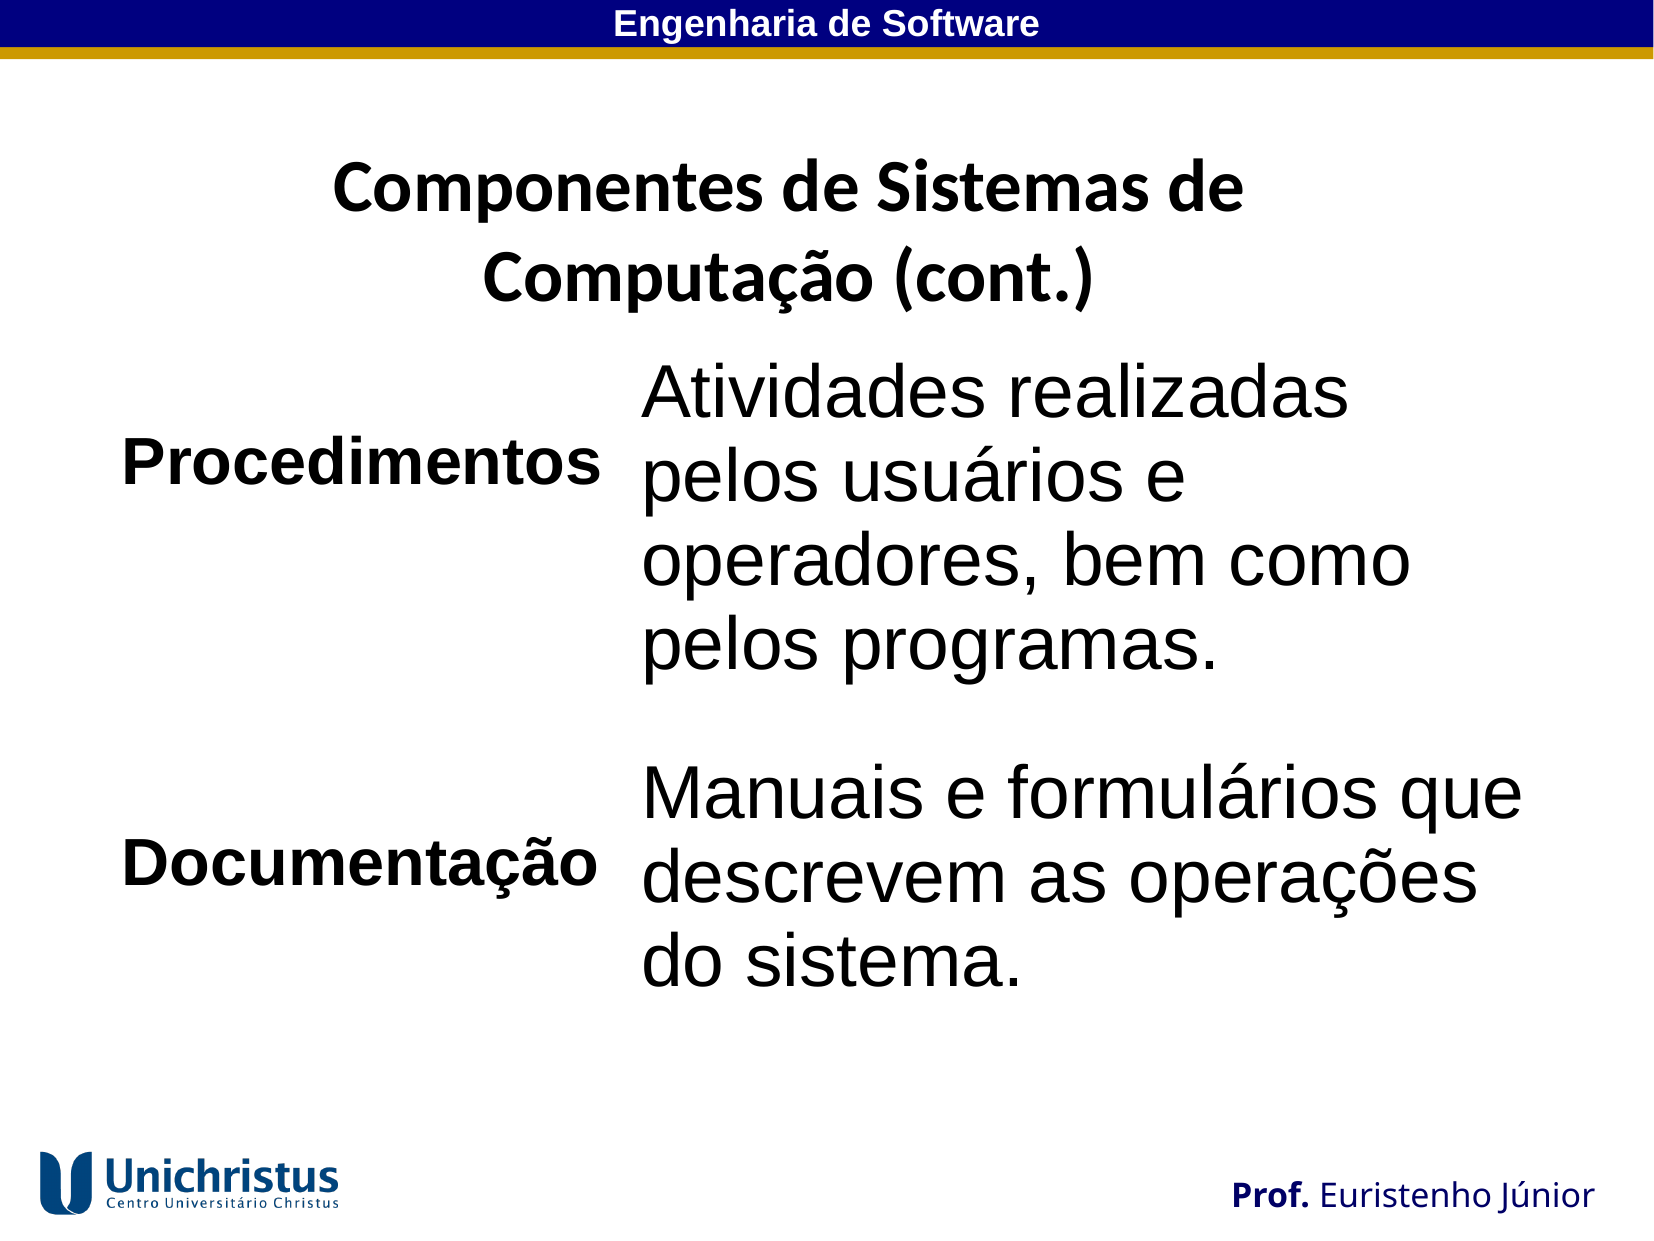

Engenharia de Software
# Componentes de Sistemas de Computação (cont.)
| Procedimentos | Atividades realizadas pelos usuários e operadores, bem como pelos programas. |
| --- | --- |
| Documentação | Manuais e formulários que descrevem as operações do sistema. |
Prof. Euristenho Júnior